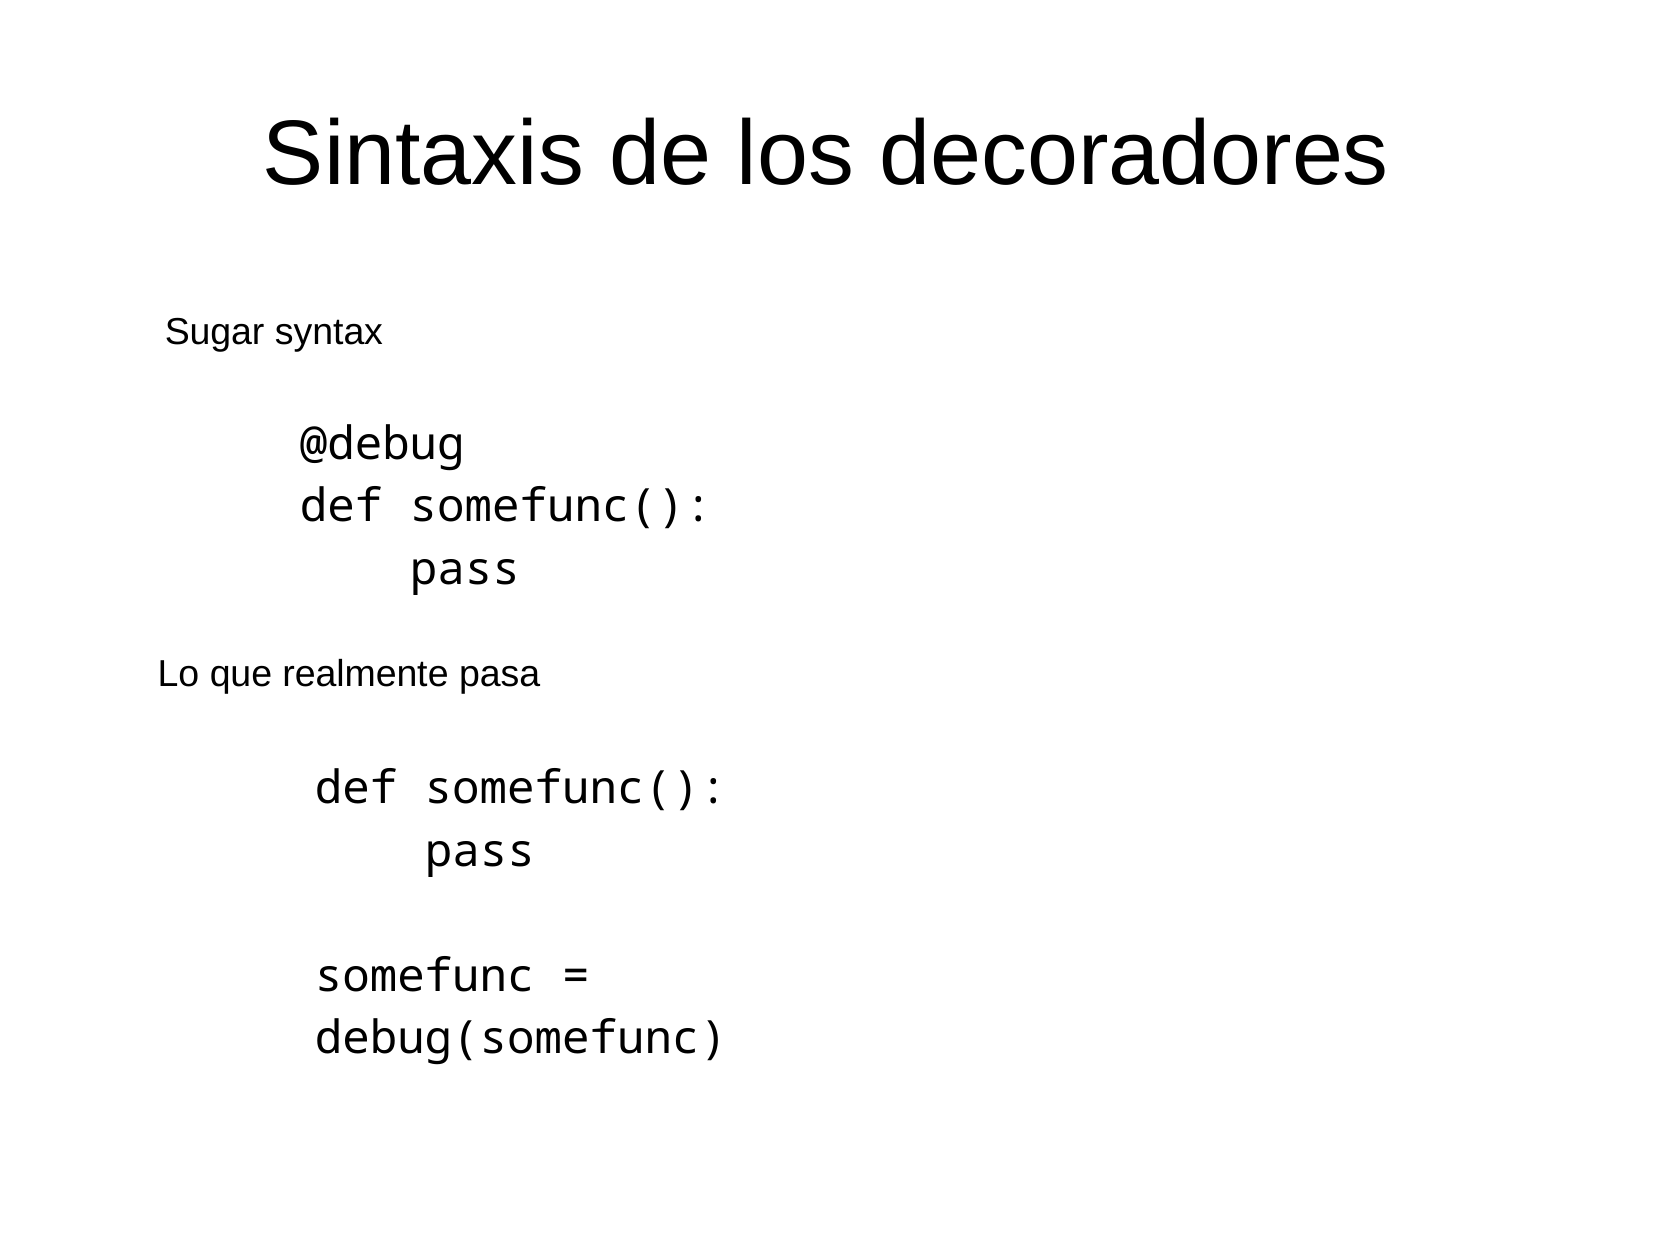

# Sintaxis de los decoradores
Sugar syntax
@debug
def somefunc():
 pass
Lo que realmente pasa
def somefunc():
 pass
somefunc = debug(somefunc)